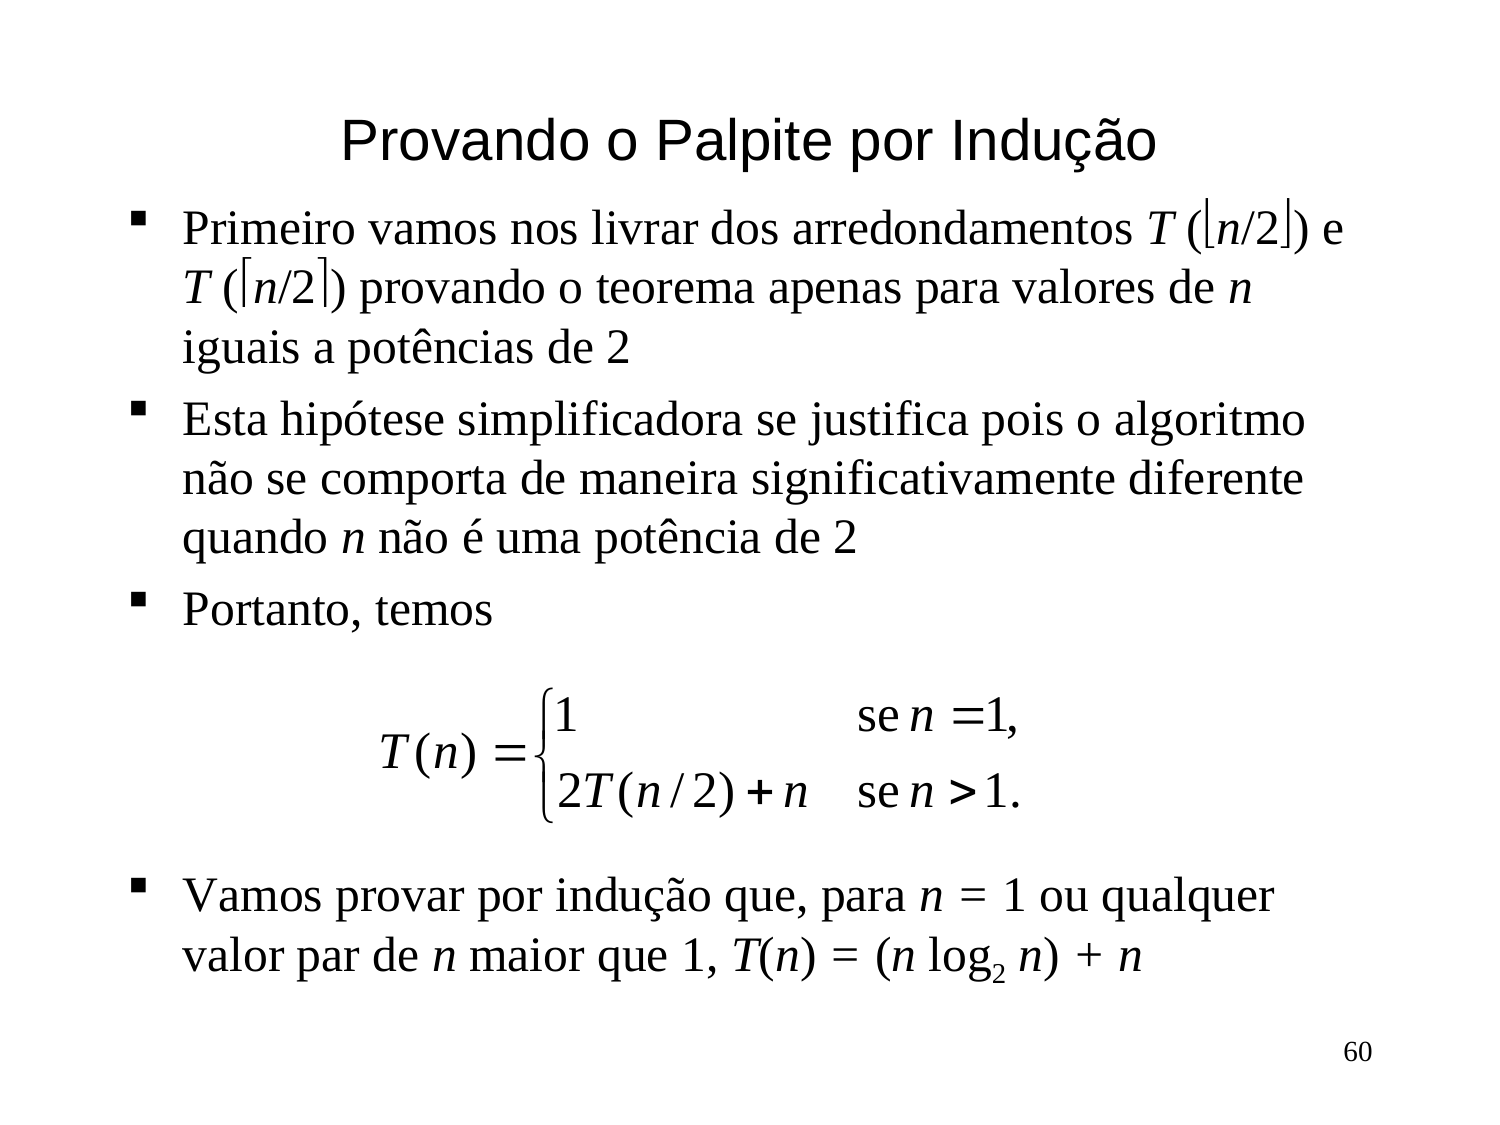

# Provando o Palpite por Indução
Primeiro vamos nos livrar dos arredondamentos T (n/2) e T (n/2) provando o teorema apenas para valores de n iguais a potências de 2
Esta hipótese simplificadora se justifica pois o algoritmo não se comporta de maneira significativamente diferente quando n não é uma potência de 2
Portanto, temos
Vamos provar por indução que, para n = 1 ou qualquer valor par de n maior que 1, T(n) = (n log2 n) + n
60